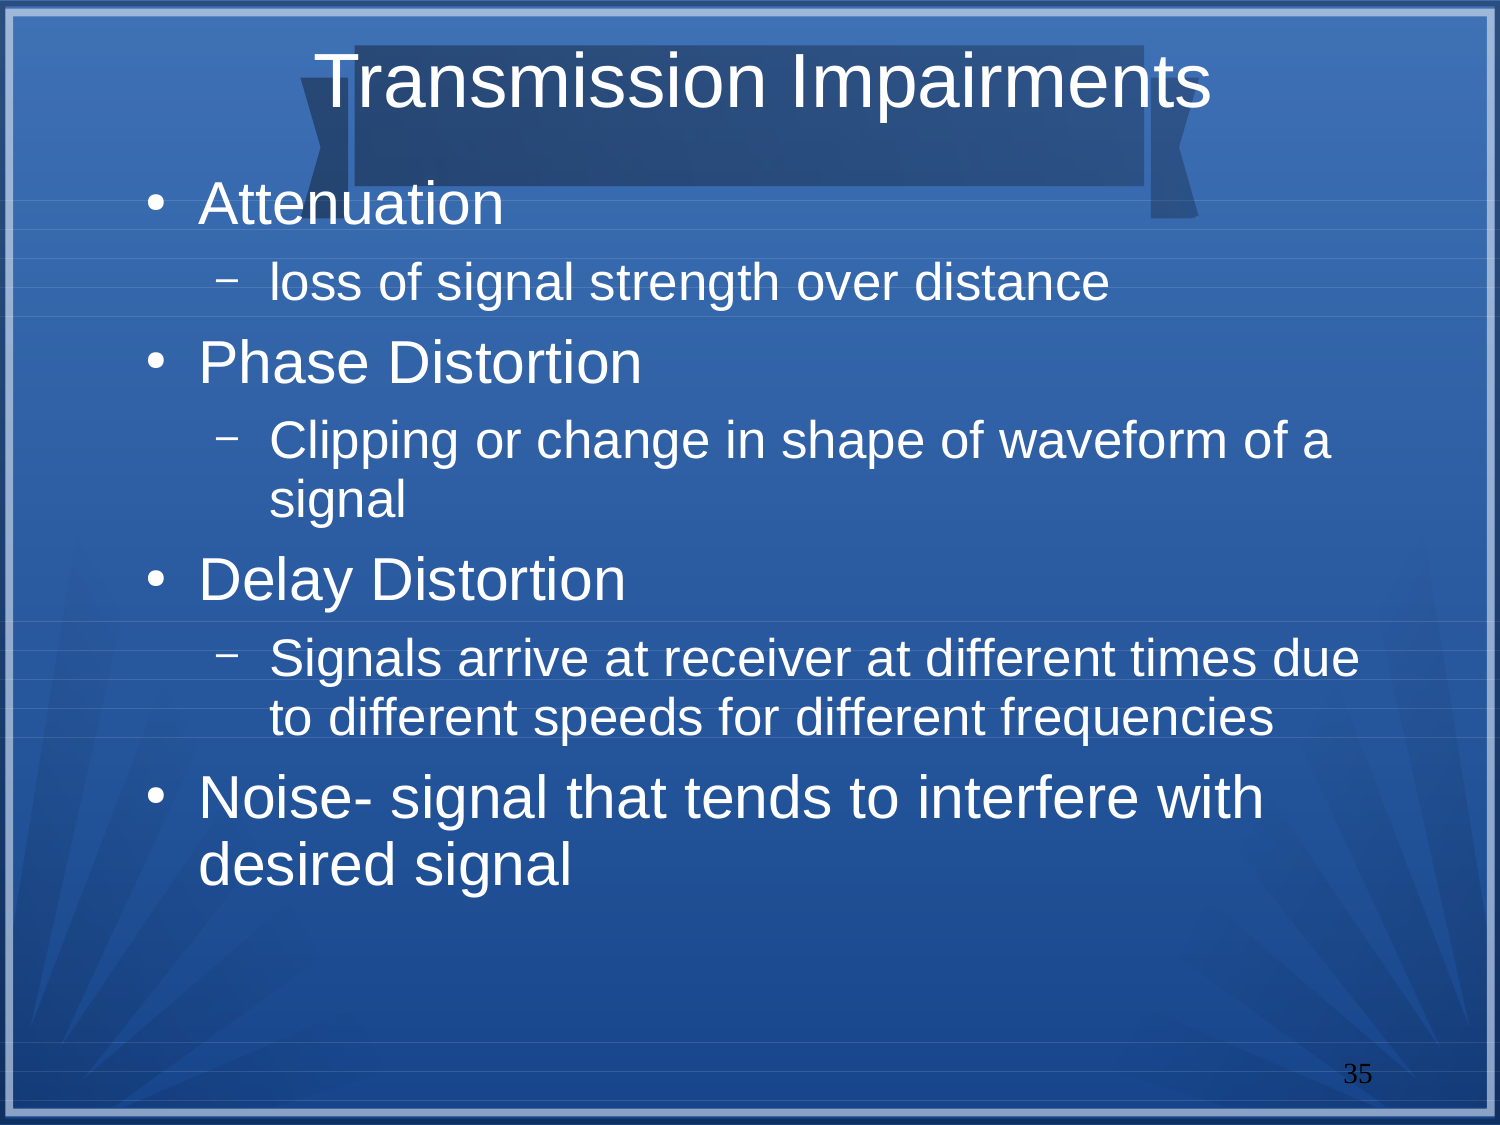

# Transmission Impairments
Attenuation
loss of signal strength over distance
Phase Distortion
Clipping or change in shape of waveform of a signal
Delay Distortion
Signals arrive at receiver at different times due to different speeds for different frequencies
Noise- signal that tends to interfere with desired signal